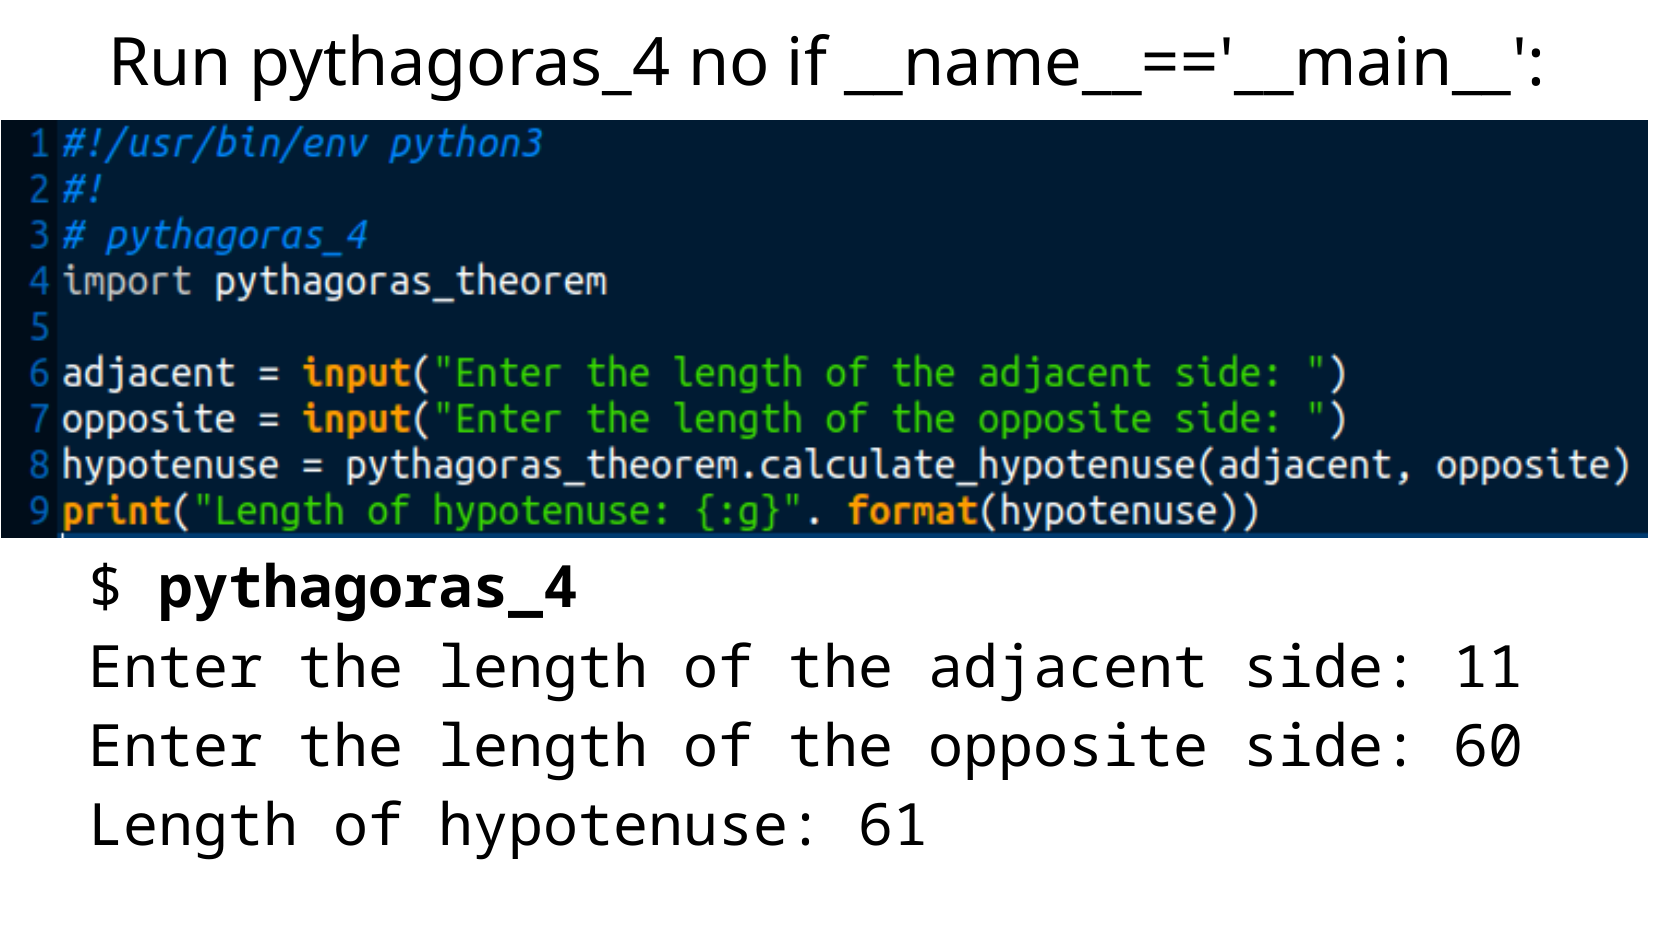

# Run pythagoras_4 no if __name__=='__main__':
$ pythagoras_4
Enter the length of the adjacent side: 11
Enter the length of the opposite side: 60
Length of hypotenuse: 61